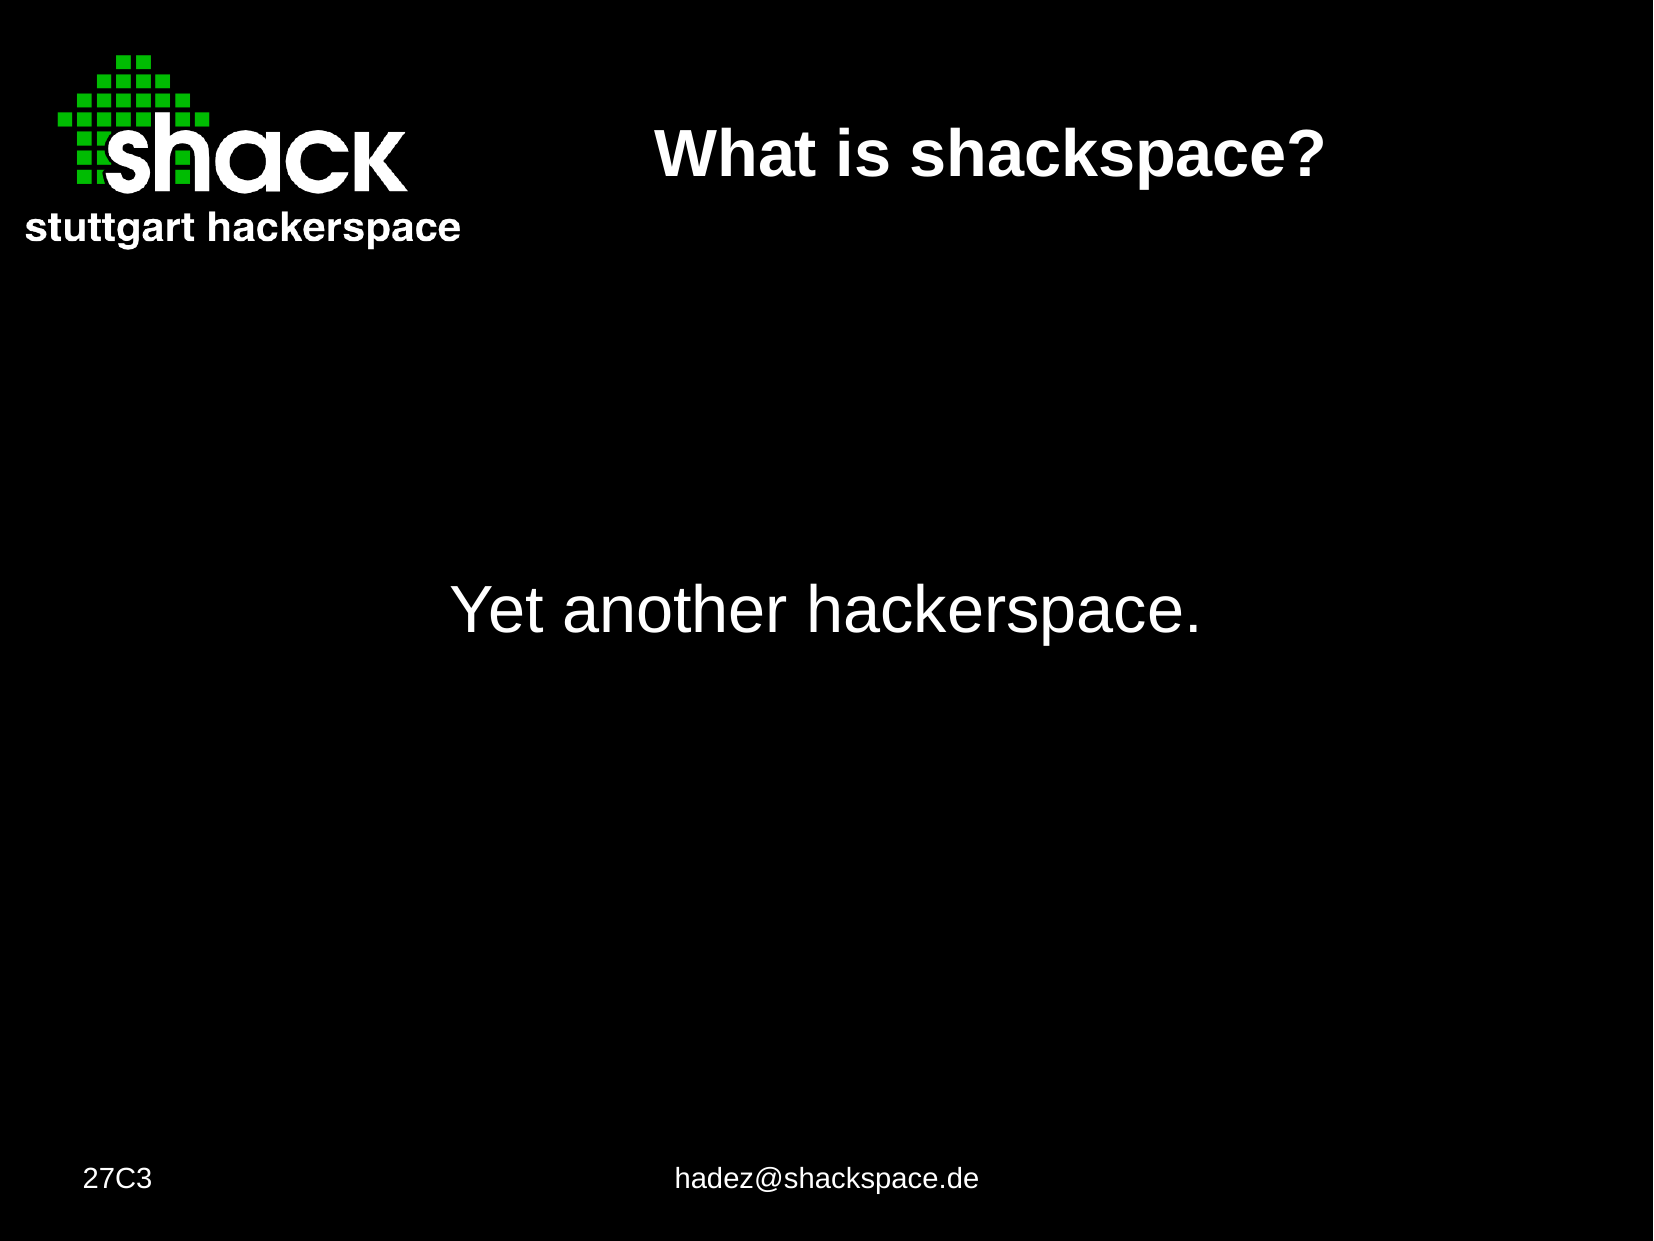

# What is shackspace?
Yet another hackerspace.